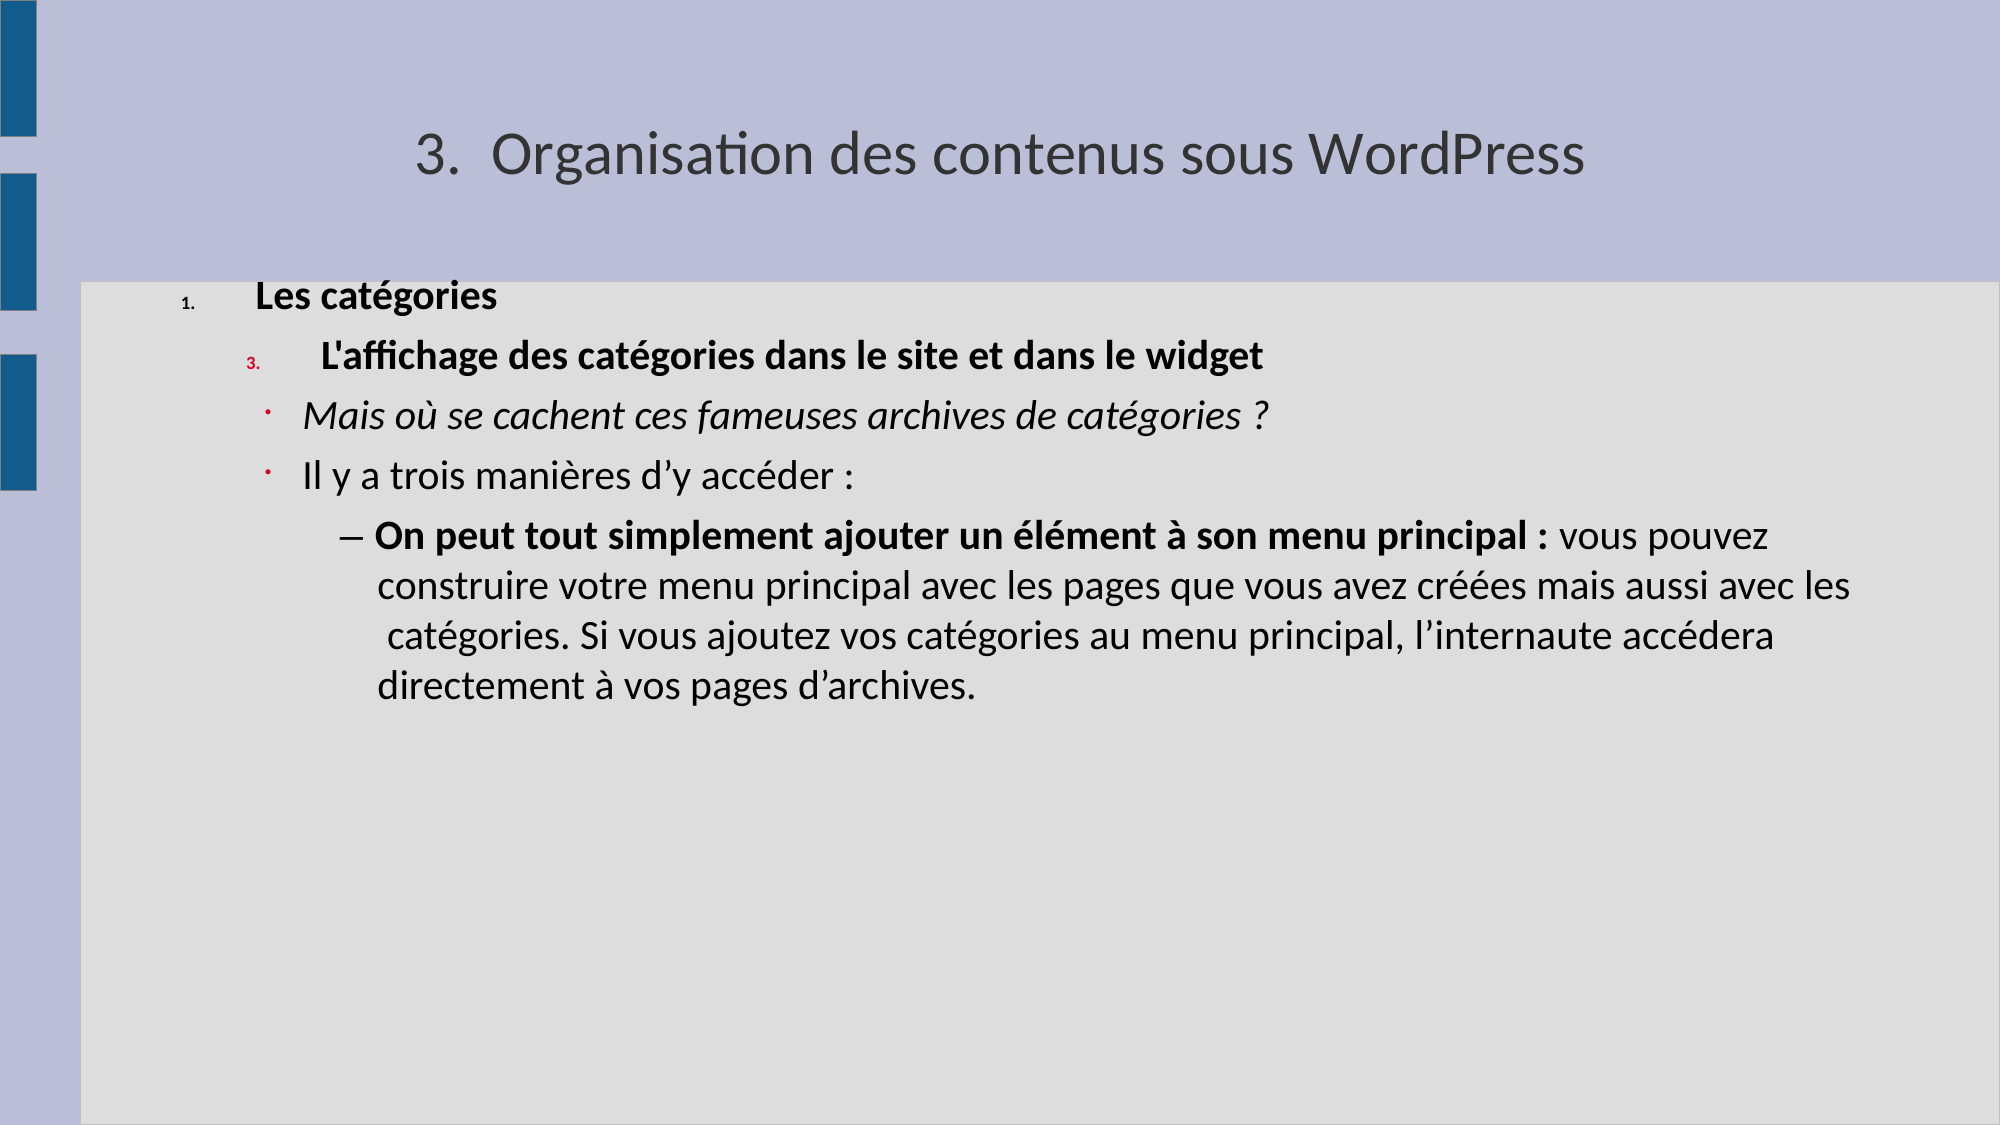

# 3.	Organisation des contenus sous WordPress
Les catégories
L'affichage des catégories dans le site et dans le widget
Mais où se cachent ces fameuses archives de catégories ?
Il y a trois manières d’y accéder :
– On peut tout simplement ajouter un élément à son menu principal : vous pouvez construire votre menu principal avec les pages que vous avez créées mais aussi avec les catégories. Si vous ajoutez vos catégories au menu principal, l’internaute accédera directement à vos pages d’archives.